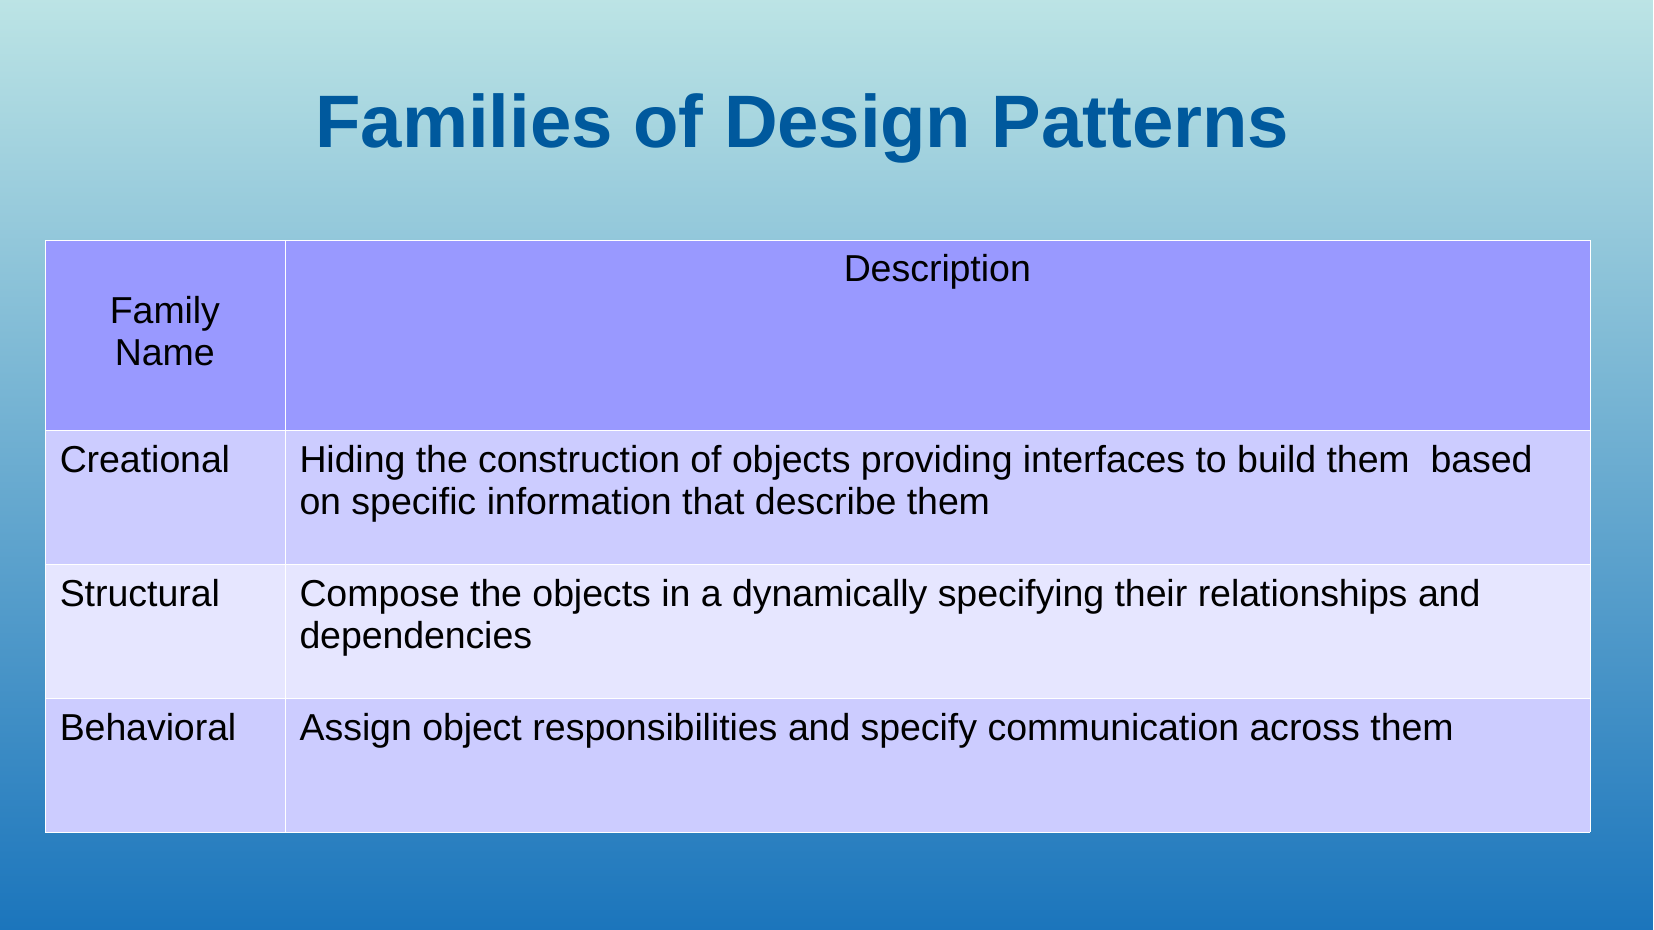

# Families of Design Patterns
| Family Name | Description |
| --- | --- |
| Creational | Hiding the construction of objects providing interfaces to build them based on specific information that describe them |
| Structural | Compose the objects in a dynamically specifying their relationships and dependencies |
| Behavioral | Assign object responsibilities and specify communication across them |